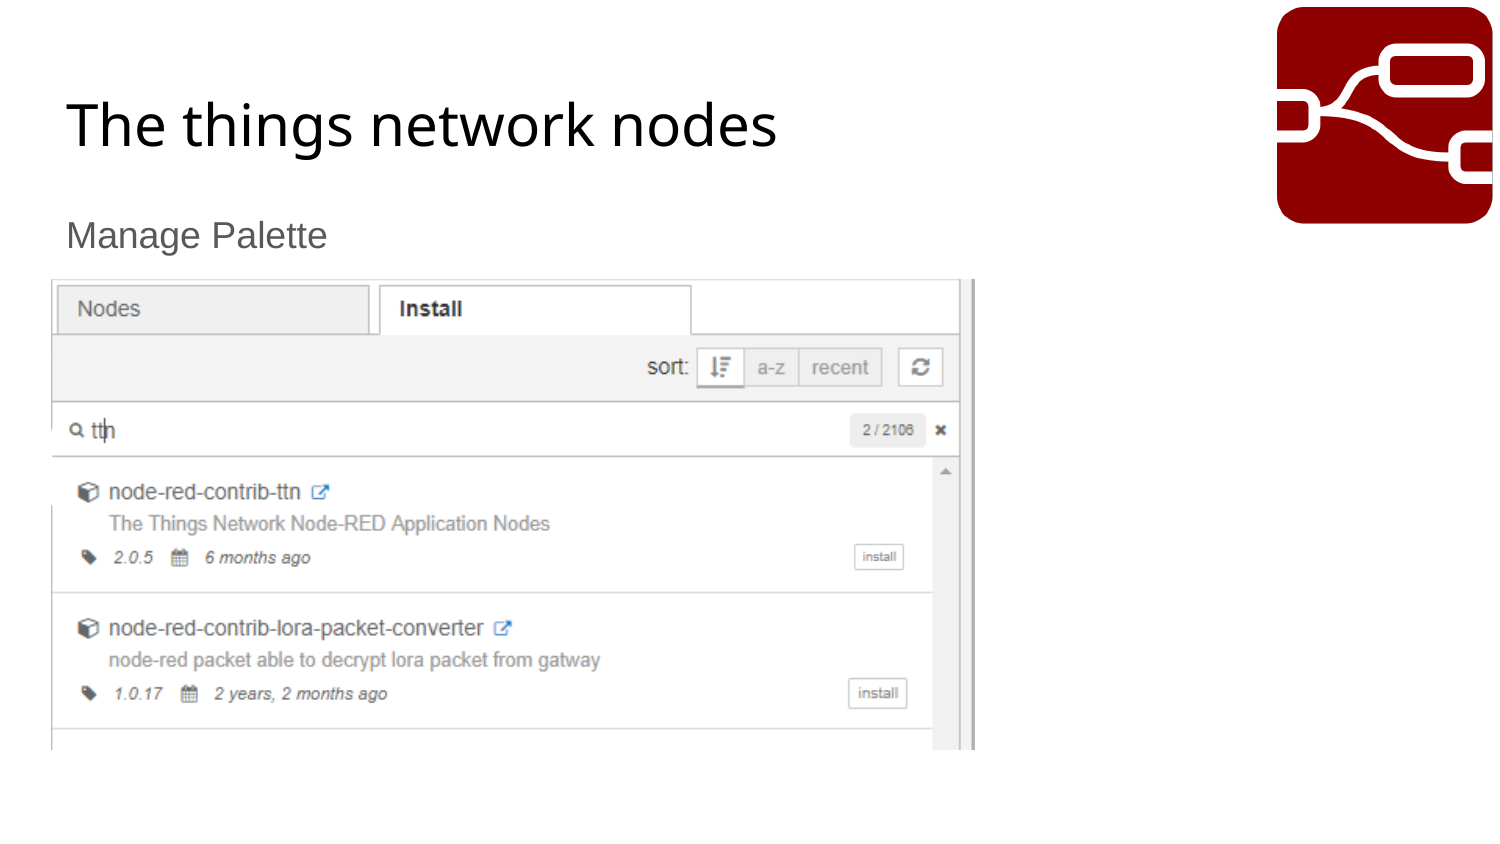

# The things network nodes
Manage Palette